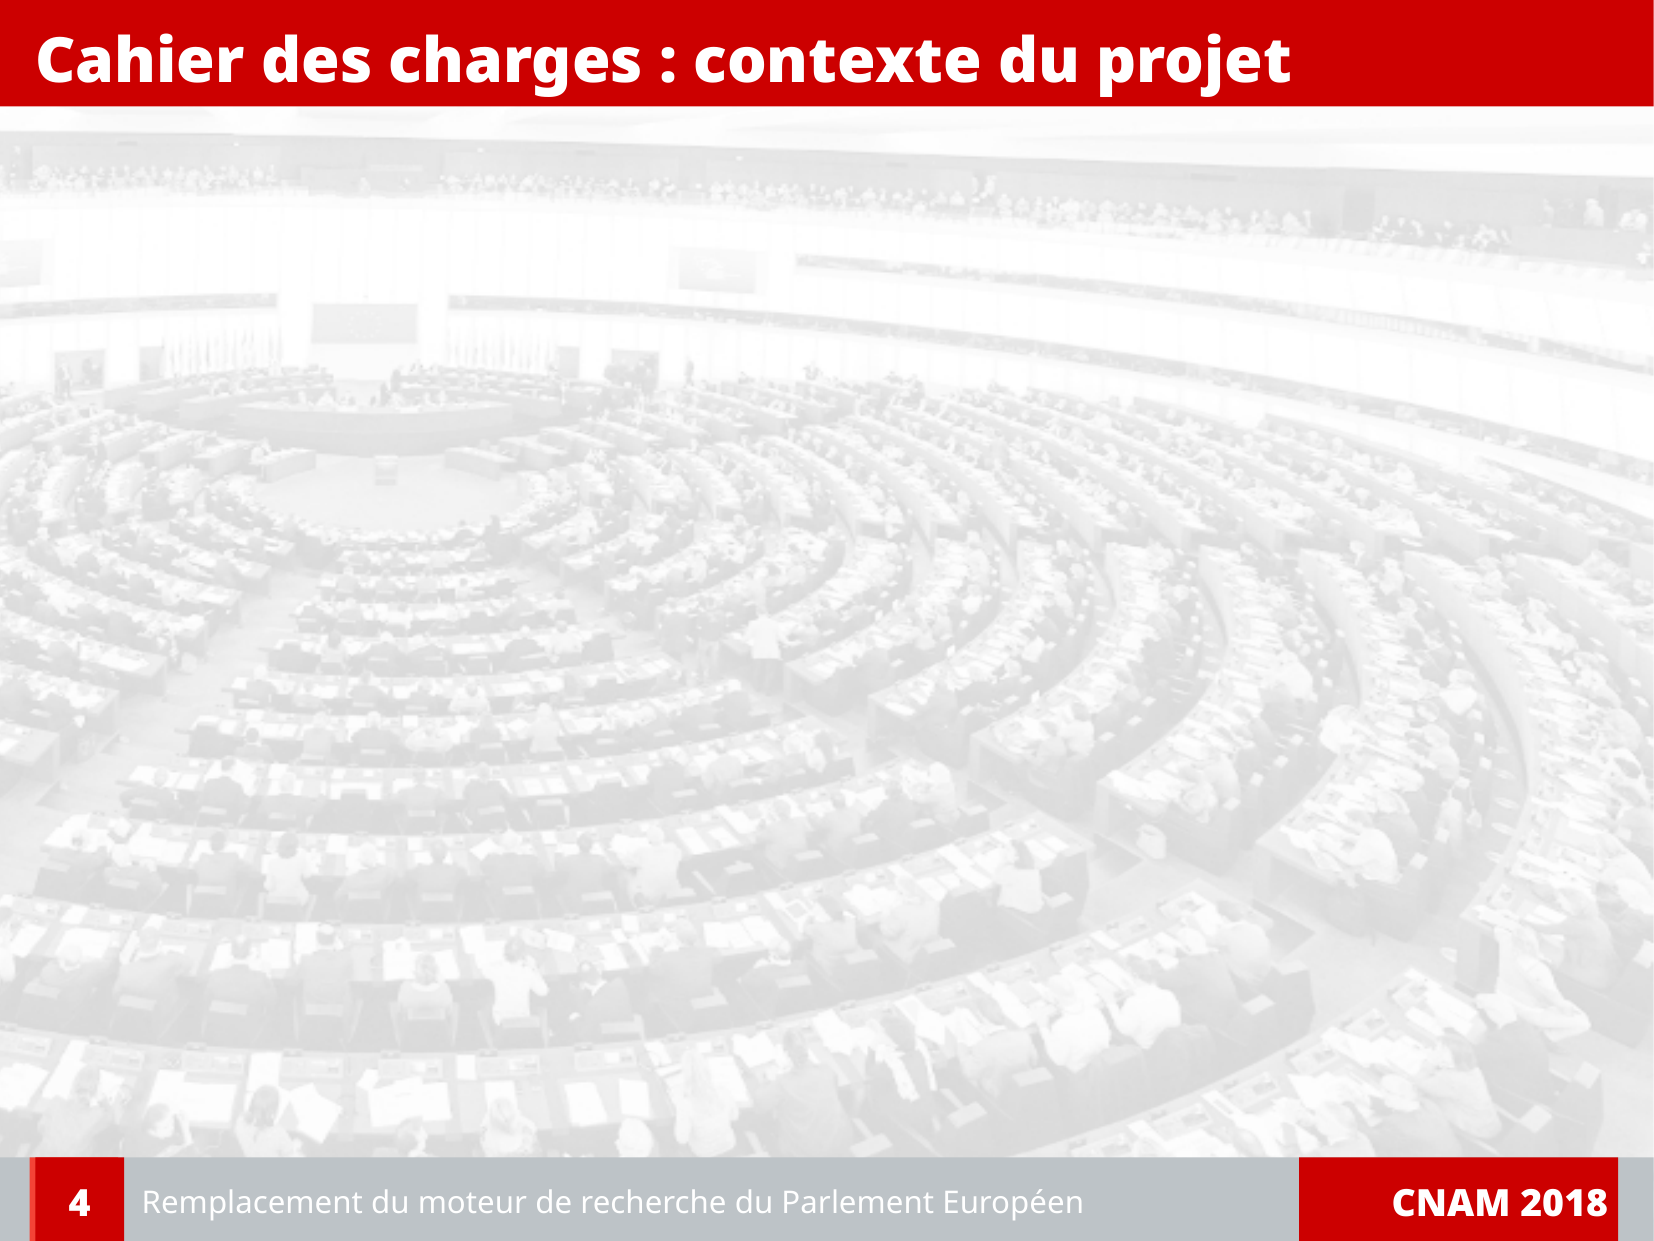

# Cahier des charges : contexte du projet
4
Remplacement du moteur de recherche du Parlement Européen